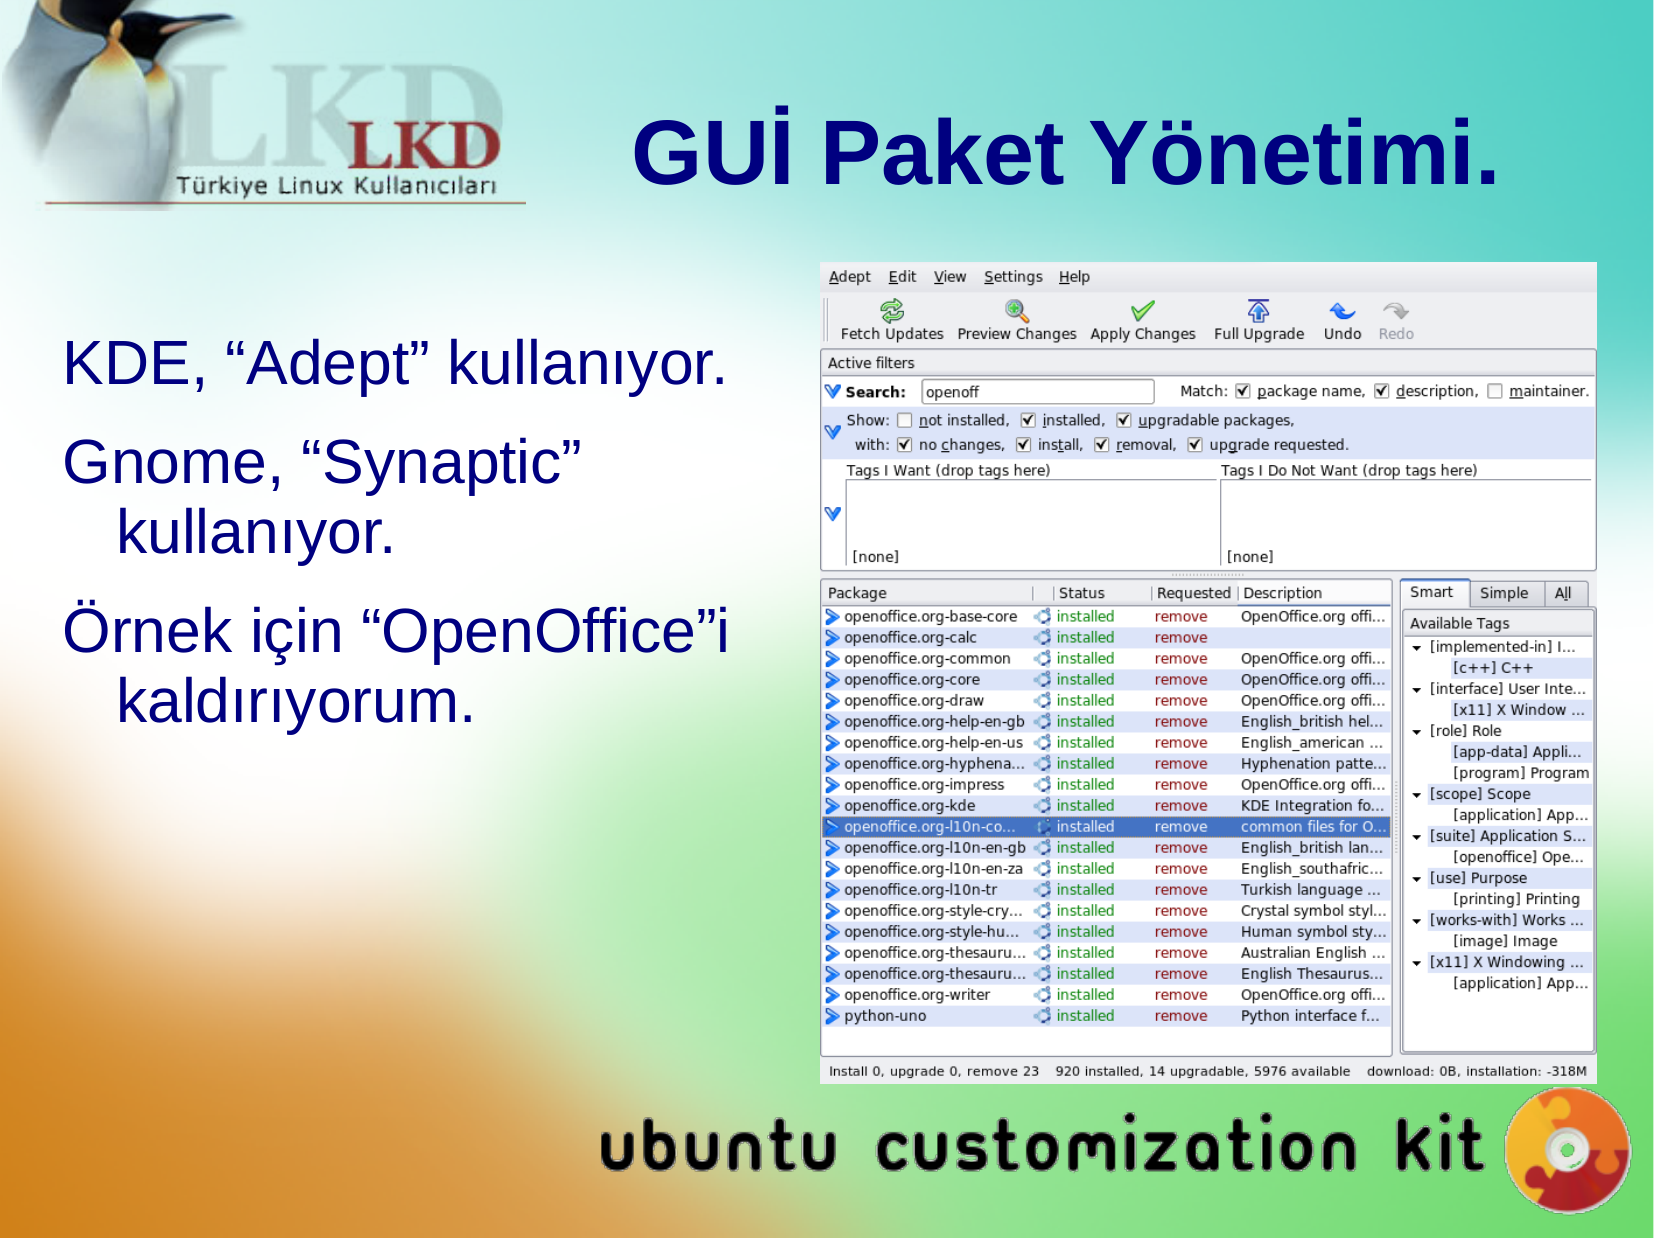

# GUİ Paket Yönetimi.
KDE, “Adept” kullanıyor.
Gnome, “Synaptic” kullanıyor.
Örnek için “OpenOffice”i kaldırıyorum.